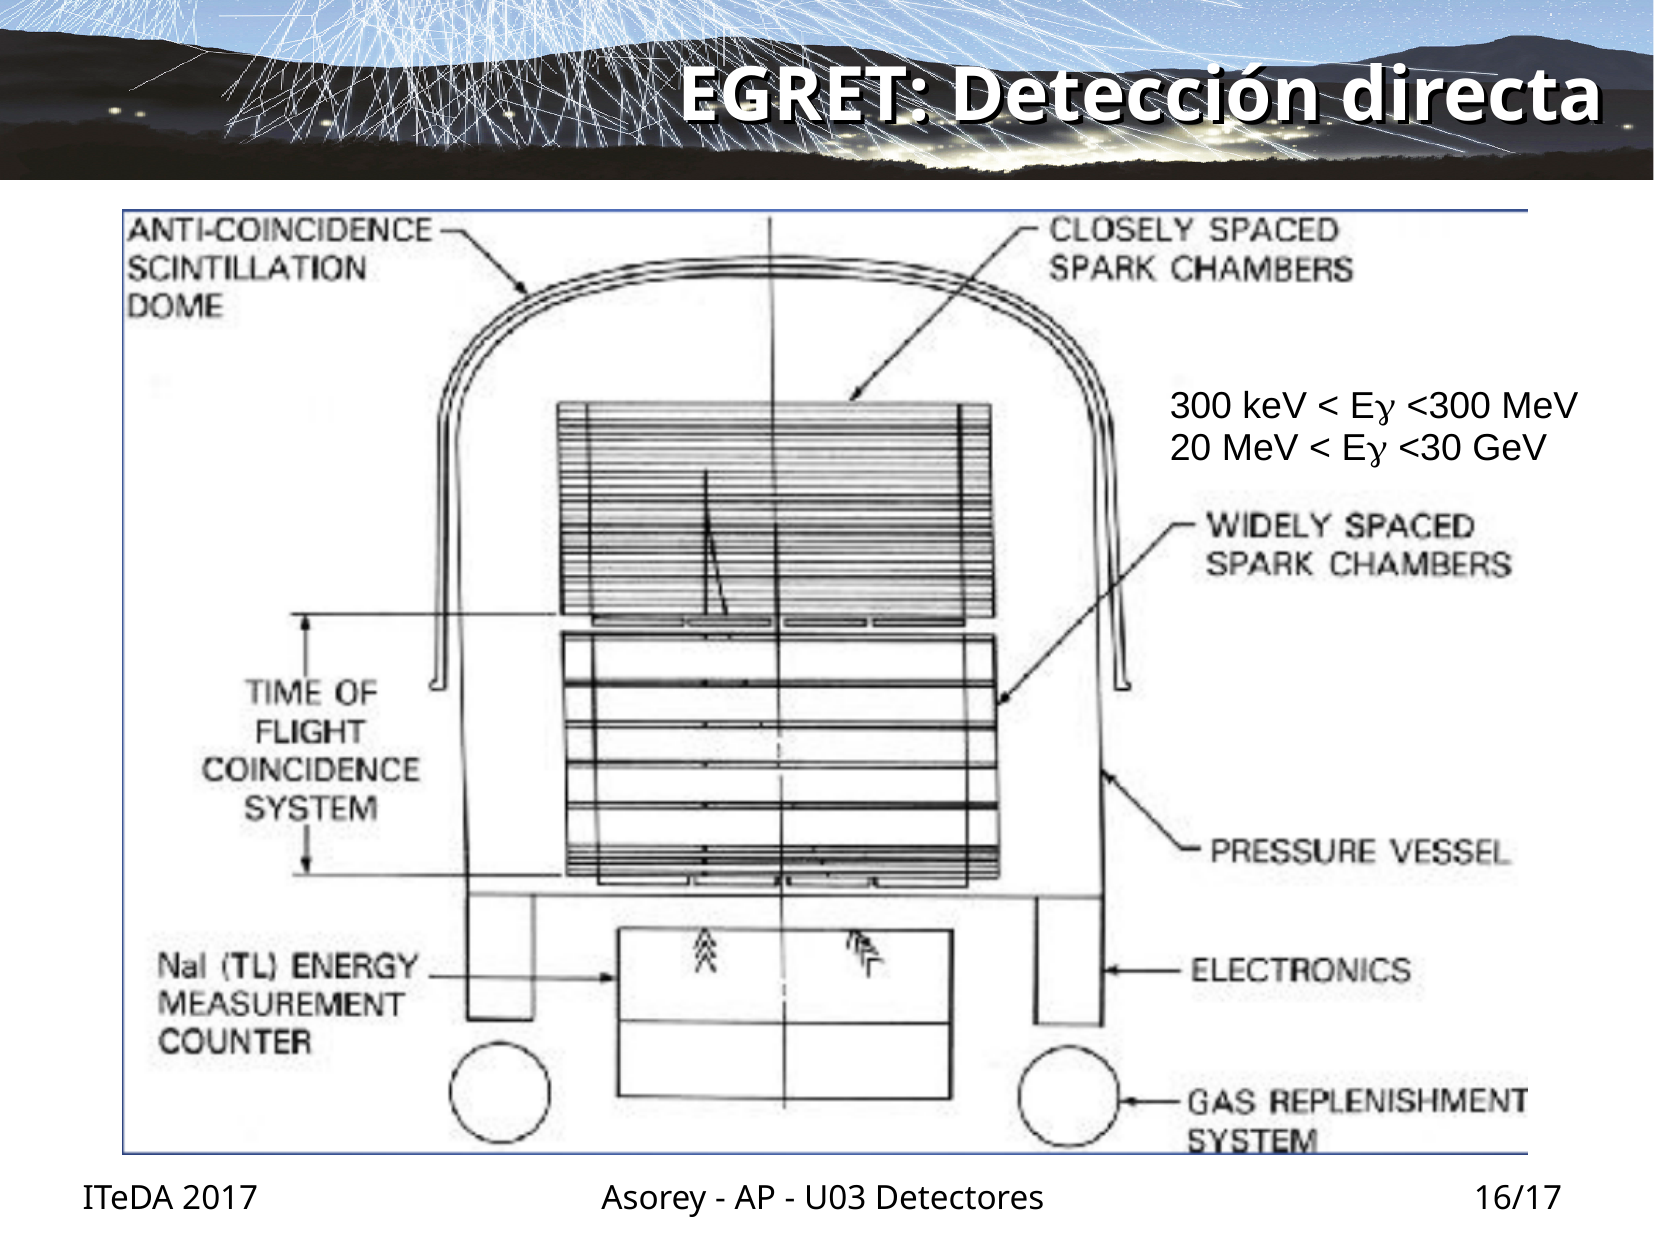

# EGRET: Detección directa
300 keV < E <300 MeV
20 MeV < E <30 GeV
ITeDA 2017
Asorey - AP - U03 Detectores
16